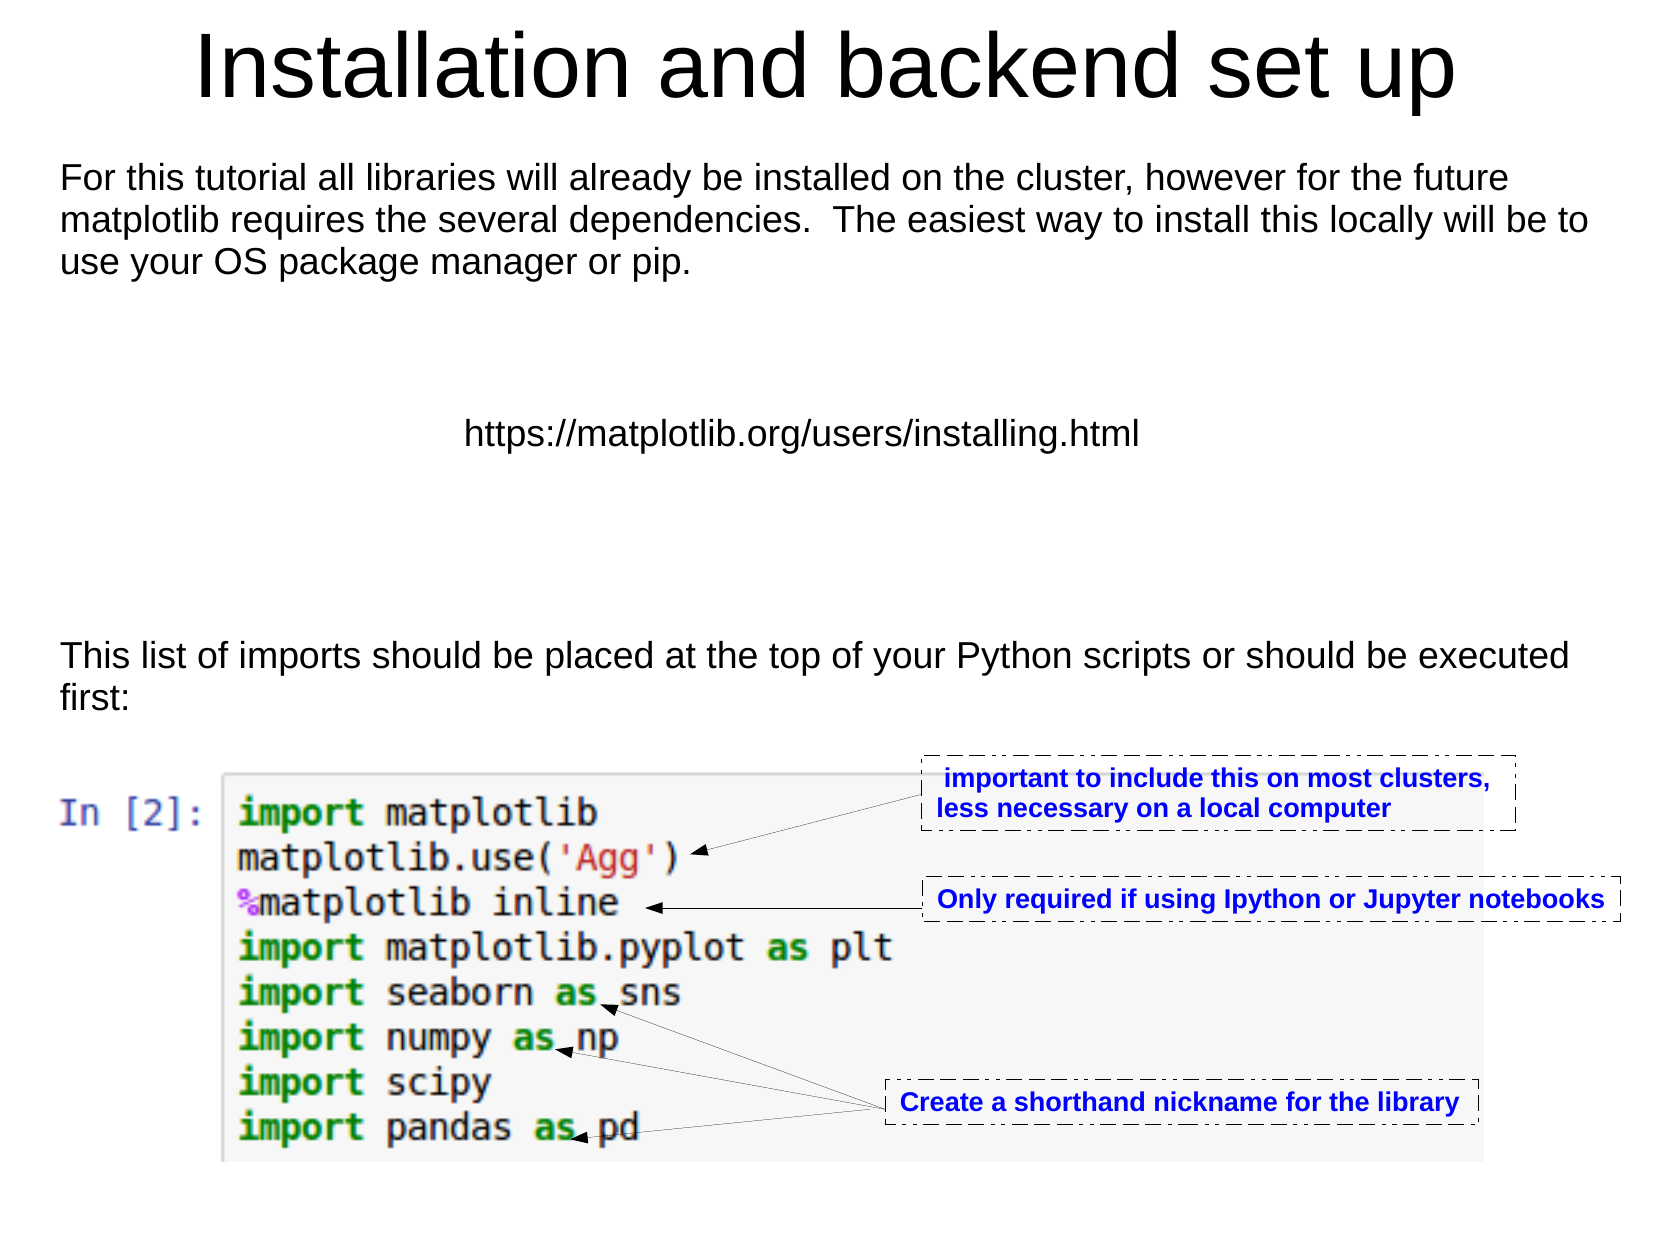

# Installation and backend set up
For this tutorial all libraries will already be installed on the cluster, however for the future matplotlib requires the several dependencies. The easiest way to install this locally will be to use your OS package manager or pip.
https://matplotlib.org/users/installing.html
This list of imports should be placed at the top of your Python scripts or should be executed first:
 important to include this on most clusters, less necessary on a local computer
Only required if using Ipython or Jupyter notebooks
Create a shorthand nickname for the library